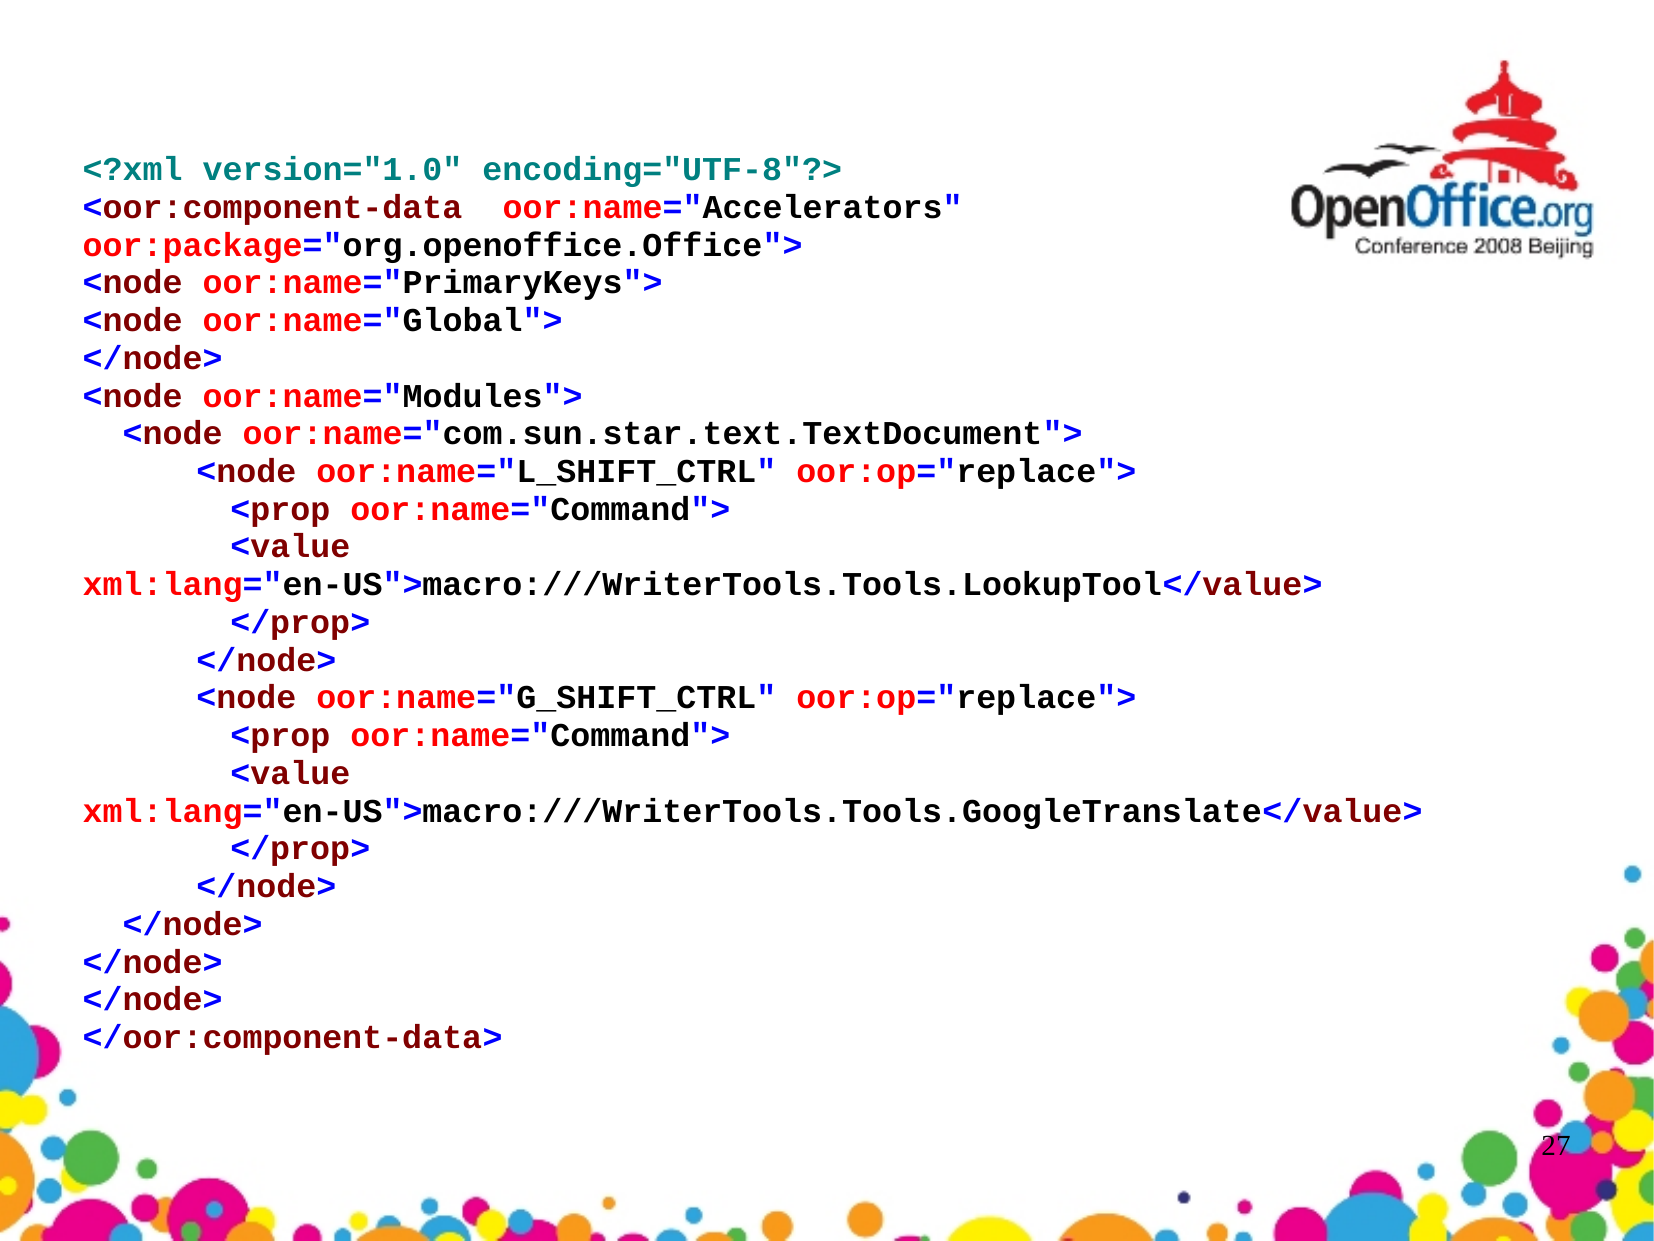

# <?xml version="1.0" encoding="UTF-8"?>
<oor:component-data oor:name="Accelerators" oor:package="org.openoffice.Office">
<node oor:name="PrimaryKeys">
<node oor:name="Global">
</node>
<node oor:name="Modules">
 <node oor:name="com.sun.star.text.TextDocument">
	 <node oor:name="L_SHIFT_CTRL" oor:op="replace">
		<prop oor:name="Command">
		<value xml:lang="en-US">macro:///WriterTools.Tools.LookupTool</value>
		</prop>
	 </node>
	 <node oor:name="G_SHIFT_CTRL" oor:op="replace">
		<prop oor:name="Command">
		<value xml:lang="en-US">macro:///WriterTools.Tools.GoogleTranslate</value>
		</prop>
	 </node>
 </node>
</node>
</node>
</oor:component-data>
27